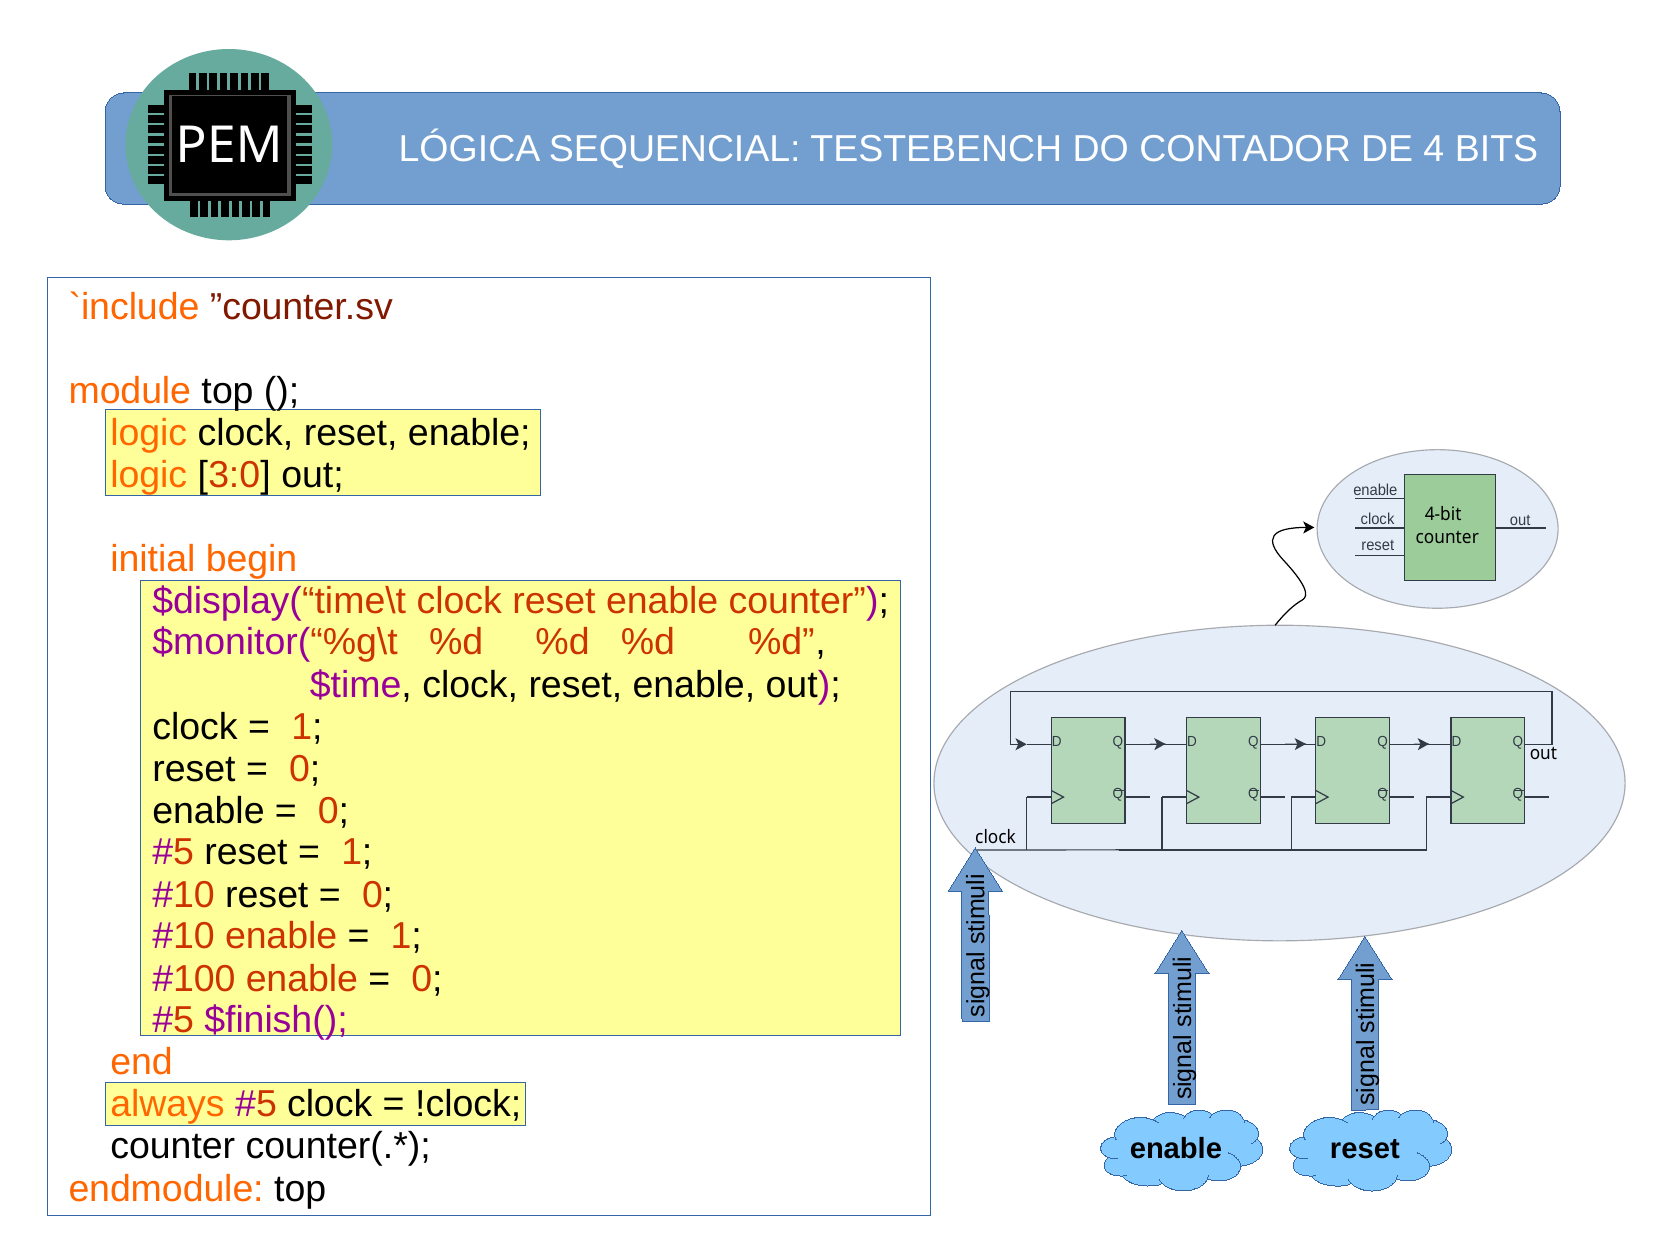

LÓGICA SEQUENCIAL: TESTEBENCH DO CONTADOR DE 4 BITS
`include ”counter.sv
module top ();
 logic clock, reset, enable;
 logic [3:0] out;
 initial begin
 $display(“time\t clock reset enable counter”);
 $monitor(“%g\t %d %d %d %d”,
 $time, clock, reset, enable, out);
 clock = 1;
 reset = 0;
 enable = 0;
 #5 reset = 1;
 #10 reset = 0;
 #10 enable = 1;
 #100 enable = 0;
 #5 $finish();
 end
 always #5 clock = !clock;
 counter counter(.*);
endmodule: top
signal stimuli
signal stimuli
signal stimuli
enable
enable
reset